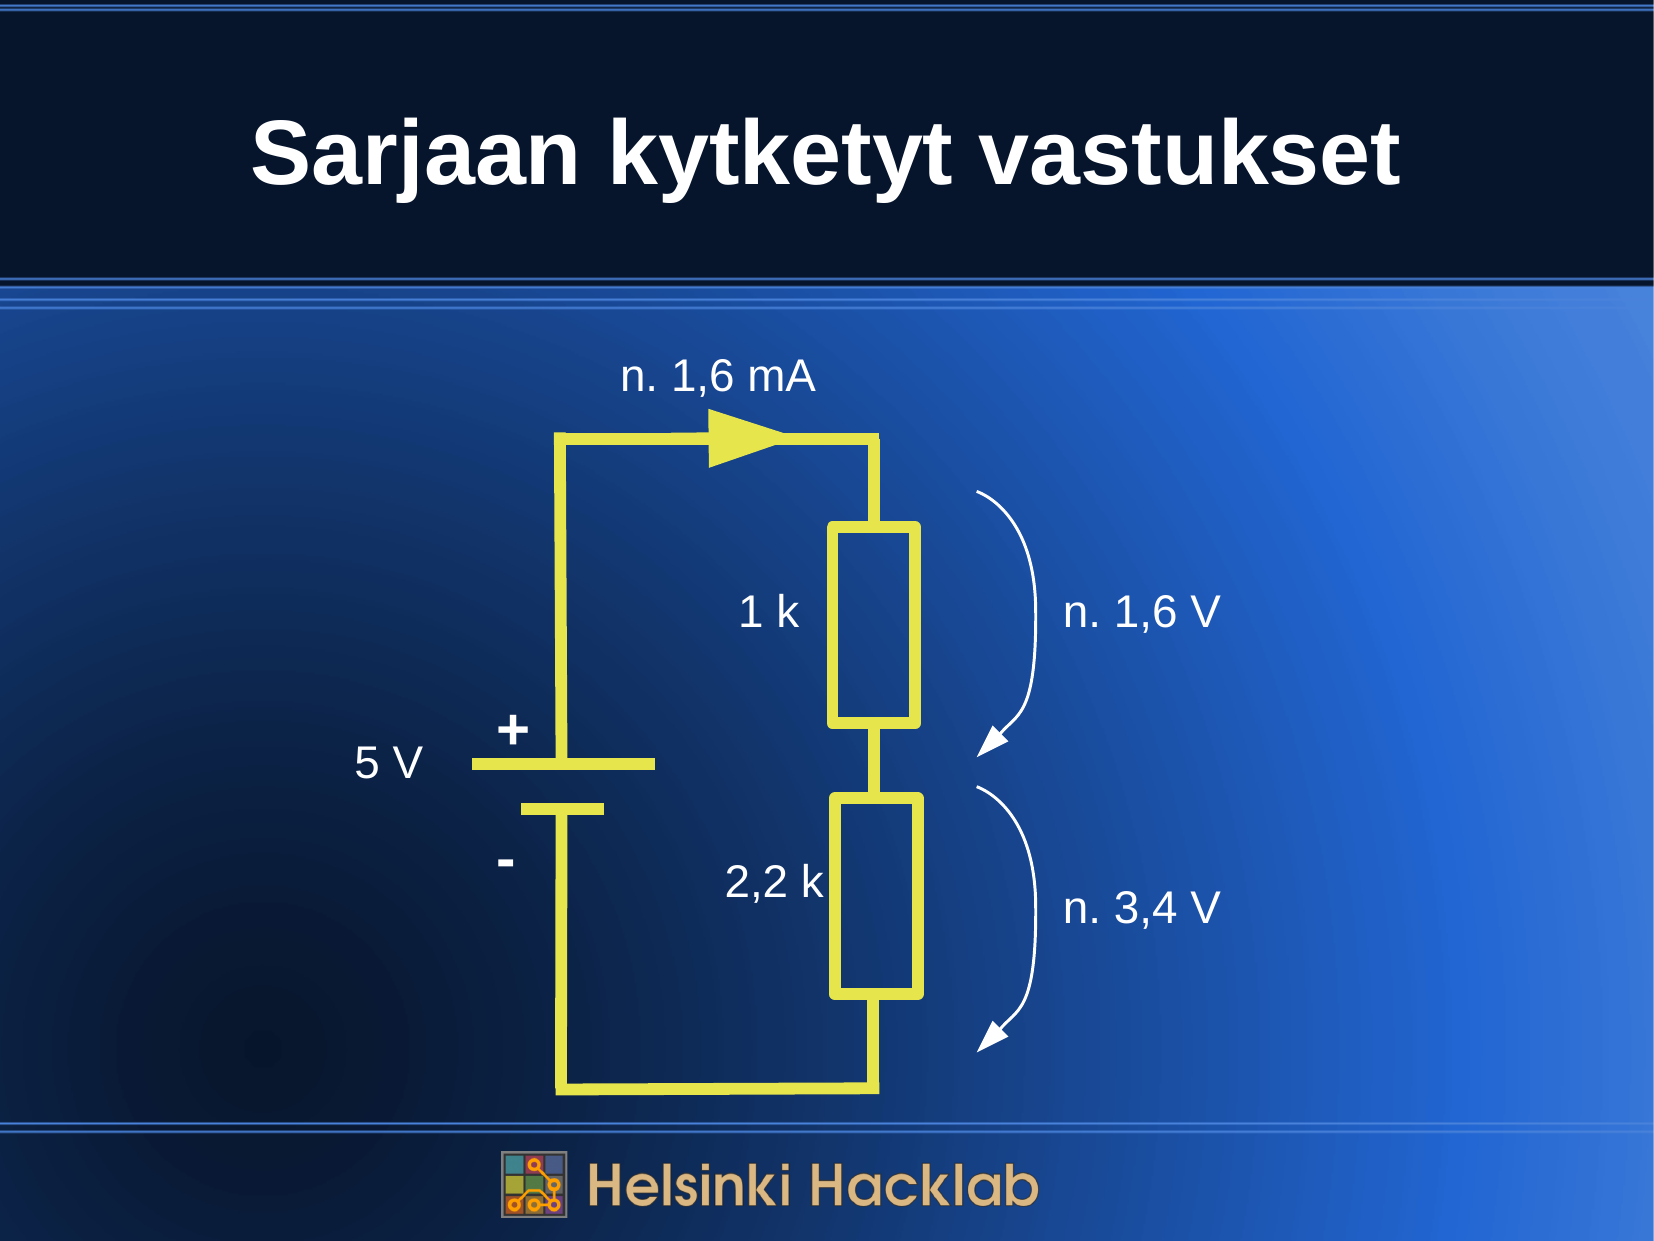

# Sarjaan kytketyt vastukset
n. 1,6 mA
1 k
n. 1,6 V
+
5 V
-
 2,2 k
n. 3,4 V